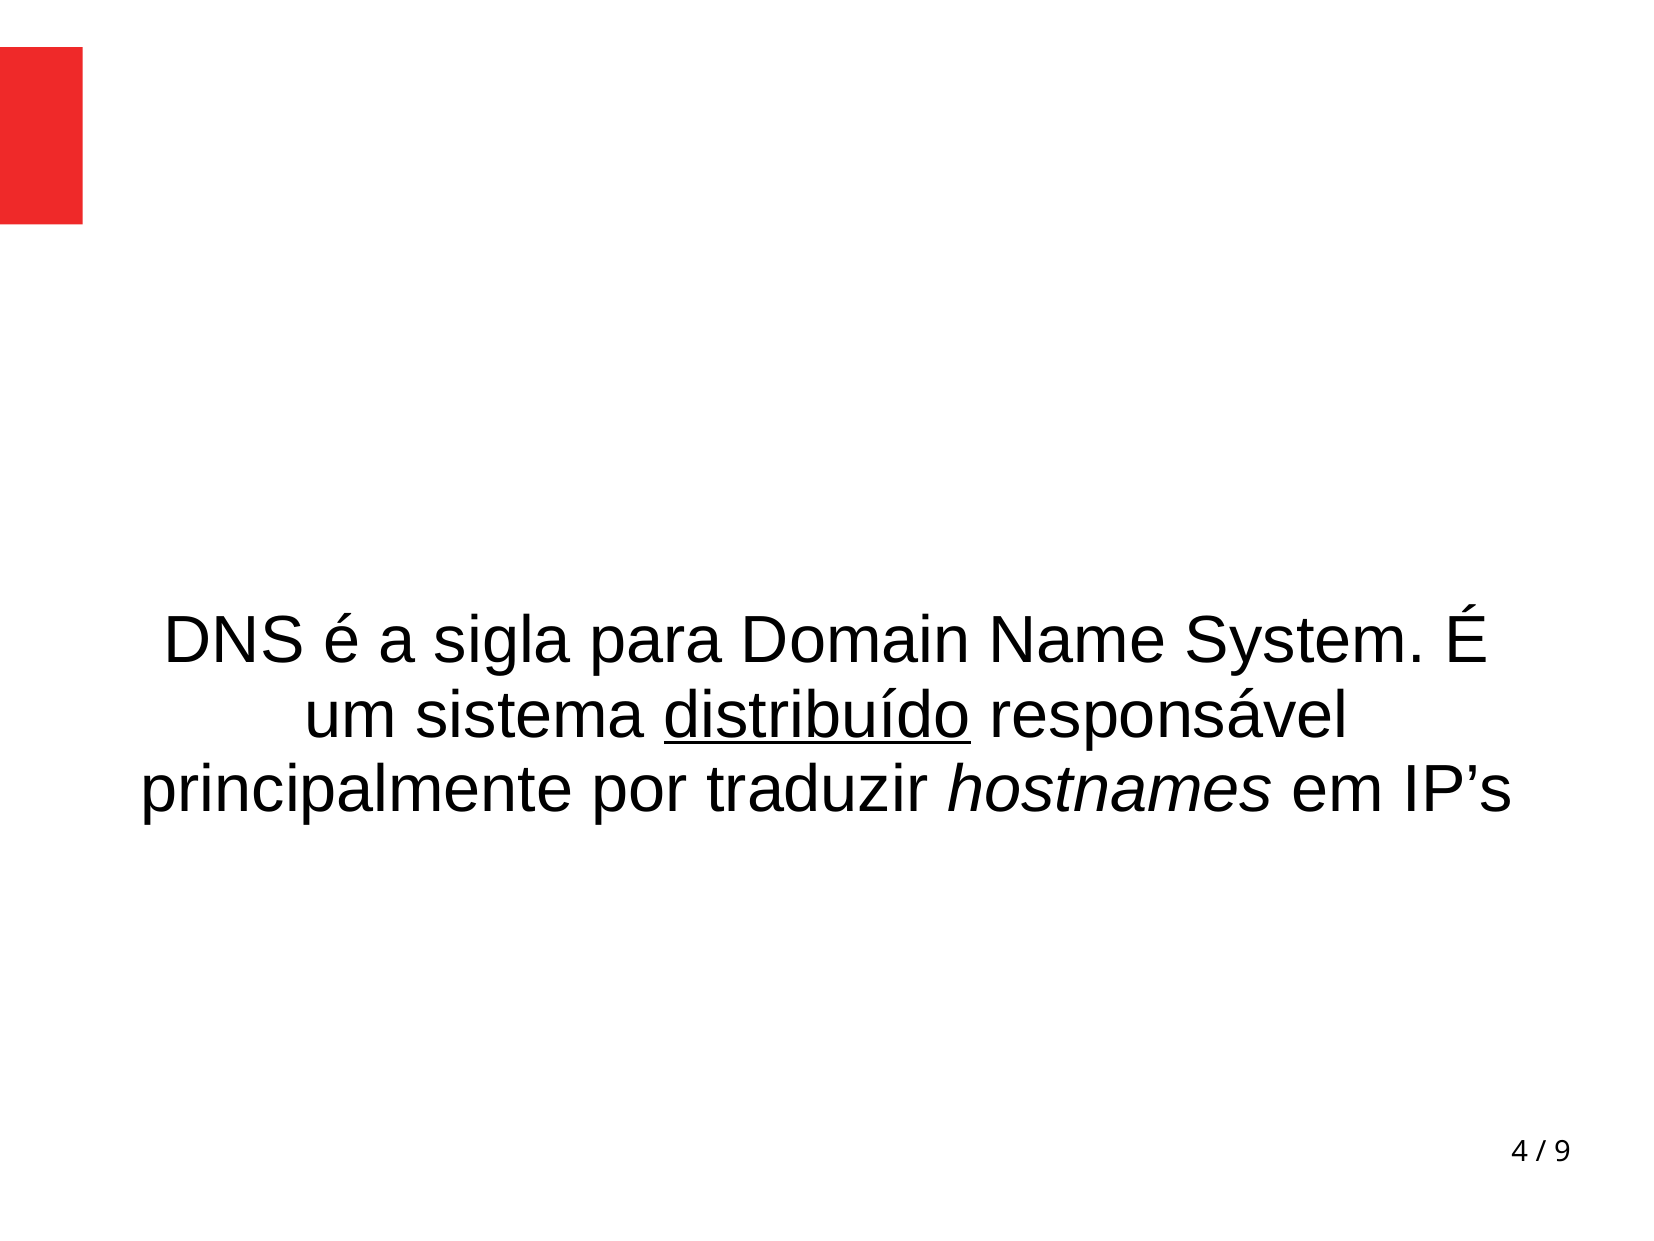

#
DNS é a sigla para Domain Name System. É um sistema distribuído responsável principalmente por traduzir hostnames em IP’s
4